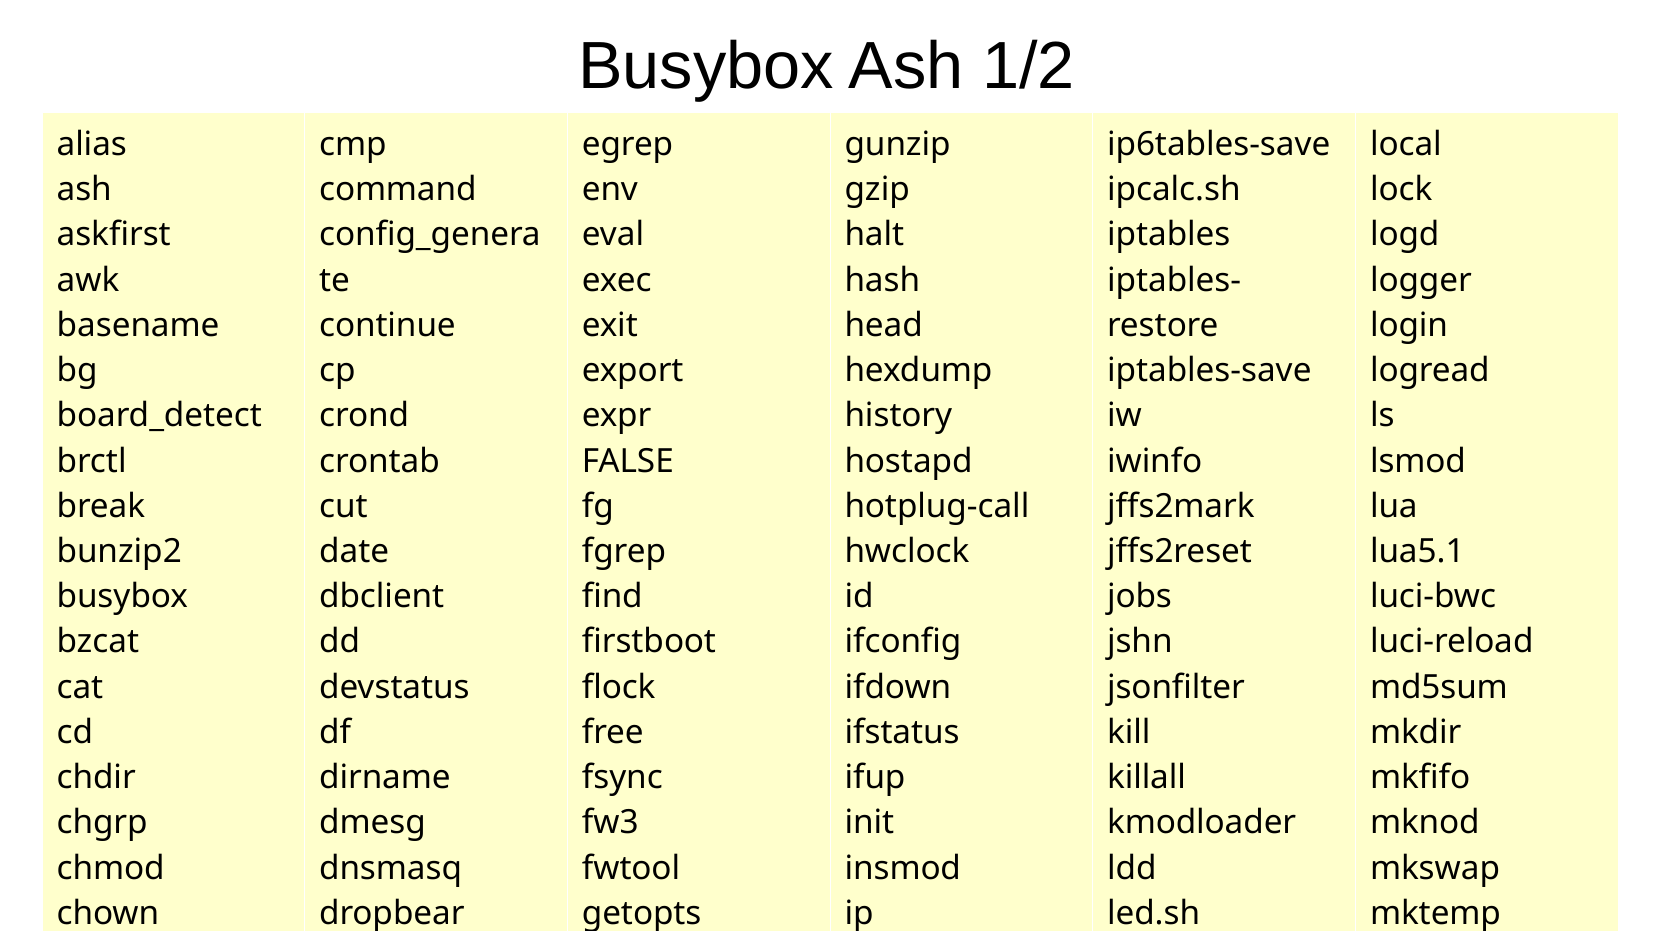

# Busybox Ash 1/2
| alias ash askfirst awk basename bg board\_detect brctl break bunzip2 busybox bzcat cat cd chdir chgrp chmod chown chroot clear | cmp command config\_generate continue cp crond crontab cut date dbclient dd devstatus df dirname dmesg dnsmasq dropbear dropbearkey du echo | egrep env eval exec exit export expr FALSE fg fgrep find firstboot flock free fsync fw3 fwtool getopts getrandom grep | gunzip gzip halt hash head hexdump history hostapd hotplug-call hwclock id ifconfig ifdown ifstatus ifup init insmod ip ip6tables ip6tables-restore | ip6tables-save ipcalc.sh iptables iptables-restore iptables-save iw iwinfo jffs2mark jffs2reset jobs jshn jsonfilter kill killall kmodloader ldd led.sh less let ln | local lock logd logger login logread ls lsmod lua lua5.1 luci-bwc luci-reload md5sum mkdir mkfifo mknod mkswap mktemp modinfo modprobe |
| --- | --- | --- | --- | --- | --- |